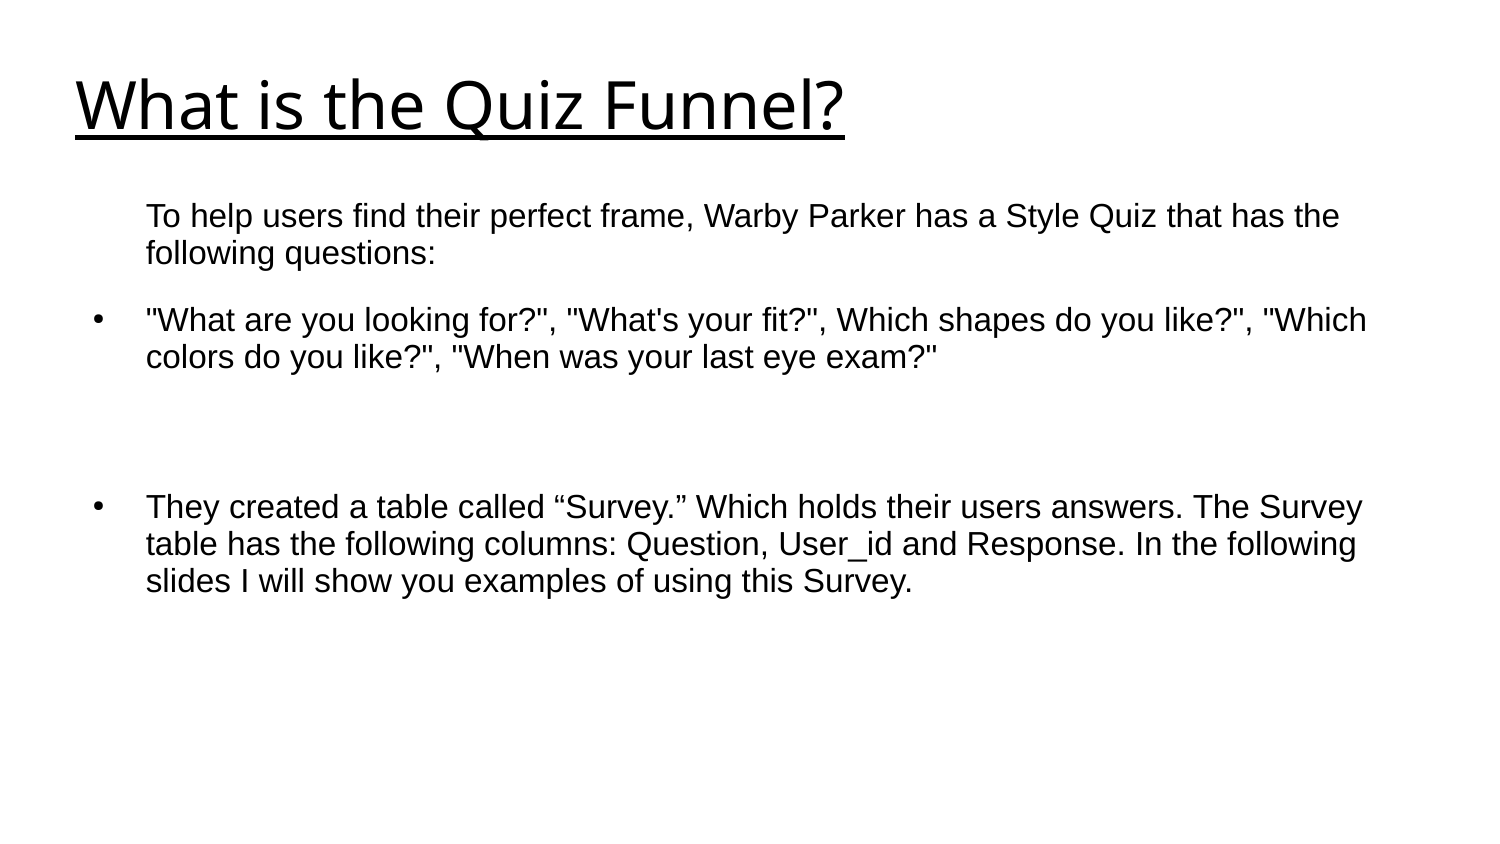

# What is the Quiz Funnel?
To help users find their perfect frame, Warby Parker has a Style Quiz that has the following questions:
"What are you looking for?", "What's your fit?", Which shapes do you like?", "Which colors do you like?", "When was your last eye exam?"
They created a table called “Survey.” Which holds their users answers. The Survey table has the following columns: Question, User_id and Response. In the following slides I will show you examples of using this Survey.